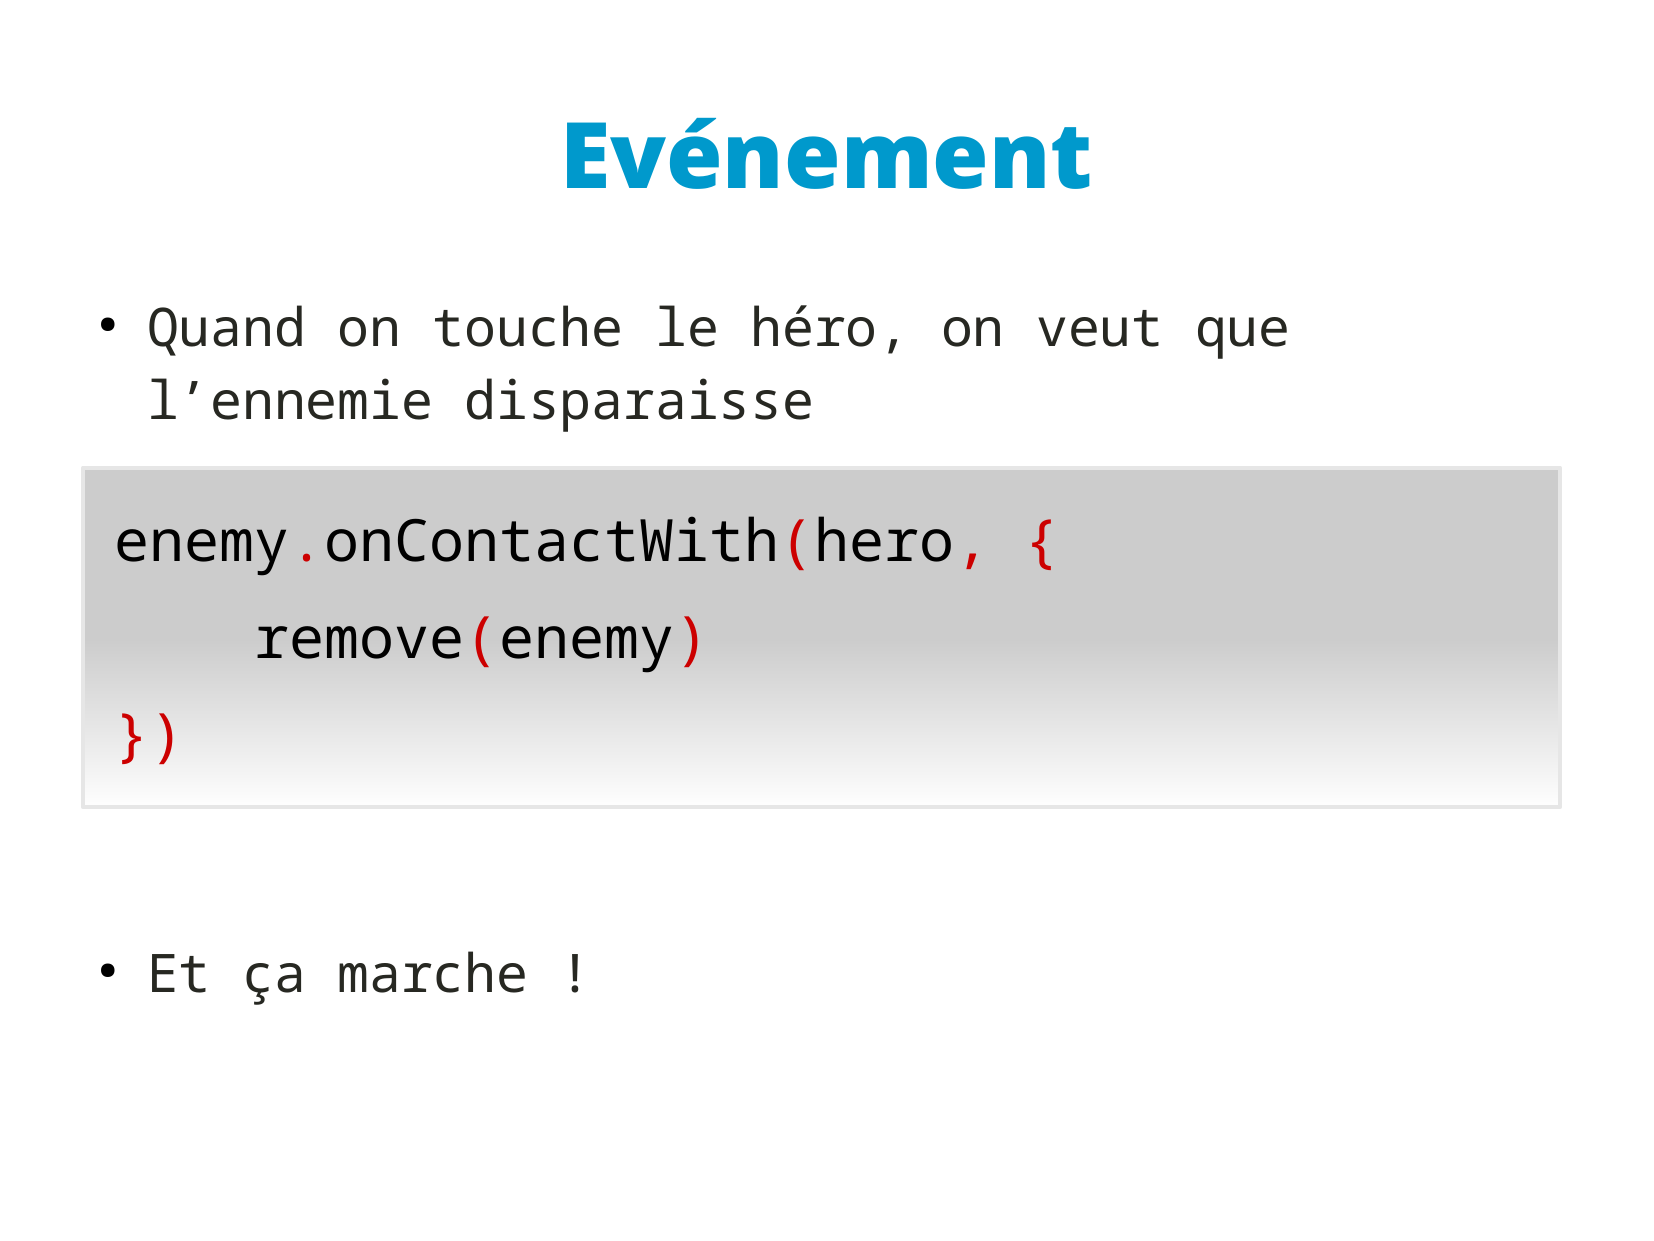

# Evénement
Quand on touche le héro, on veut que l’ennemie disparaisse
Et ça marche !
enemy.onContactWith(hero, {
 remove(enemy)
})